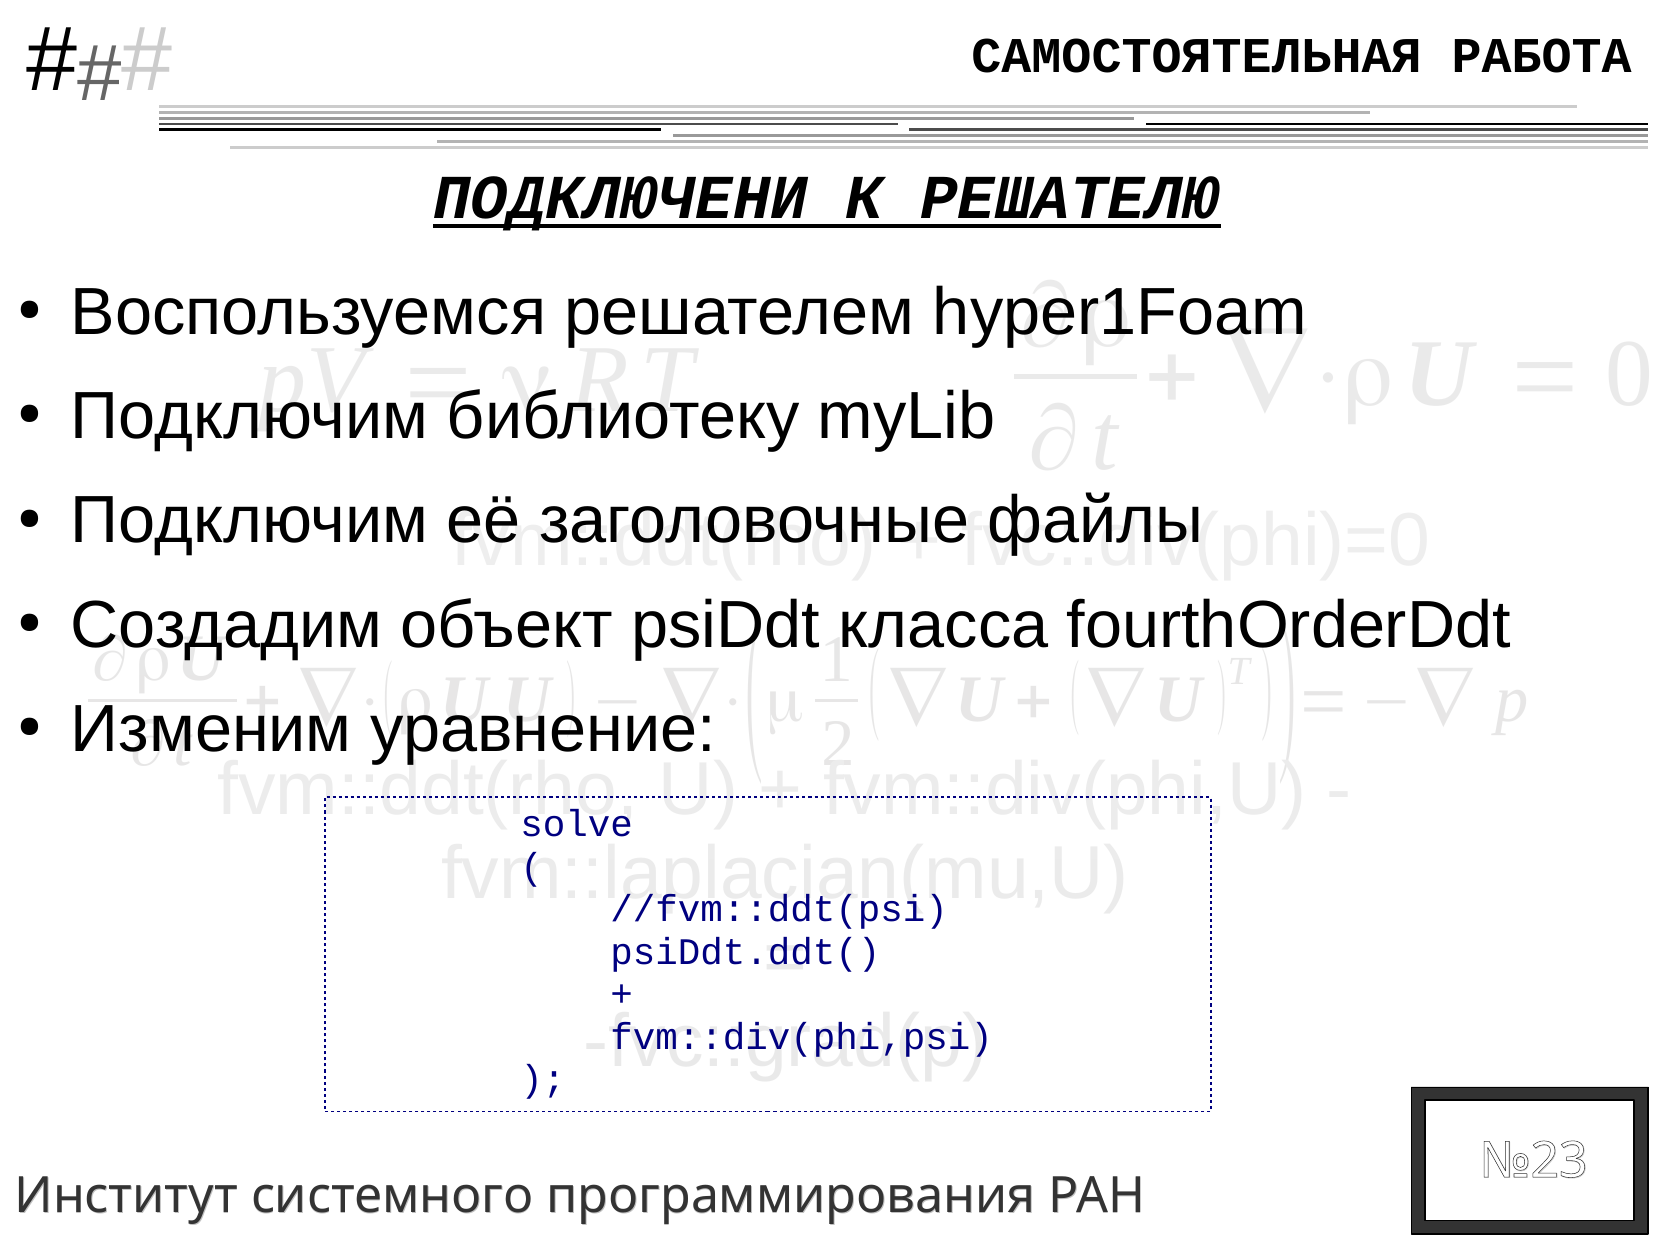

# ПОДКЛЮЧЕНИ К РЕШАТЕЛЮ
Воспользуемся решателем hyper1Foam
Подключим библиотеку myLib
Подключим её заголовочные файлы
Создадим объект psiDdt класса fourthOrderDdt
Изменим уравнение:
 solve
 (
 //fvm::ddt(psi)
 psiDdt.ddt()
 +
 fvm::div(phi,psi)
 );